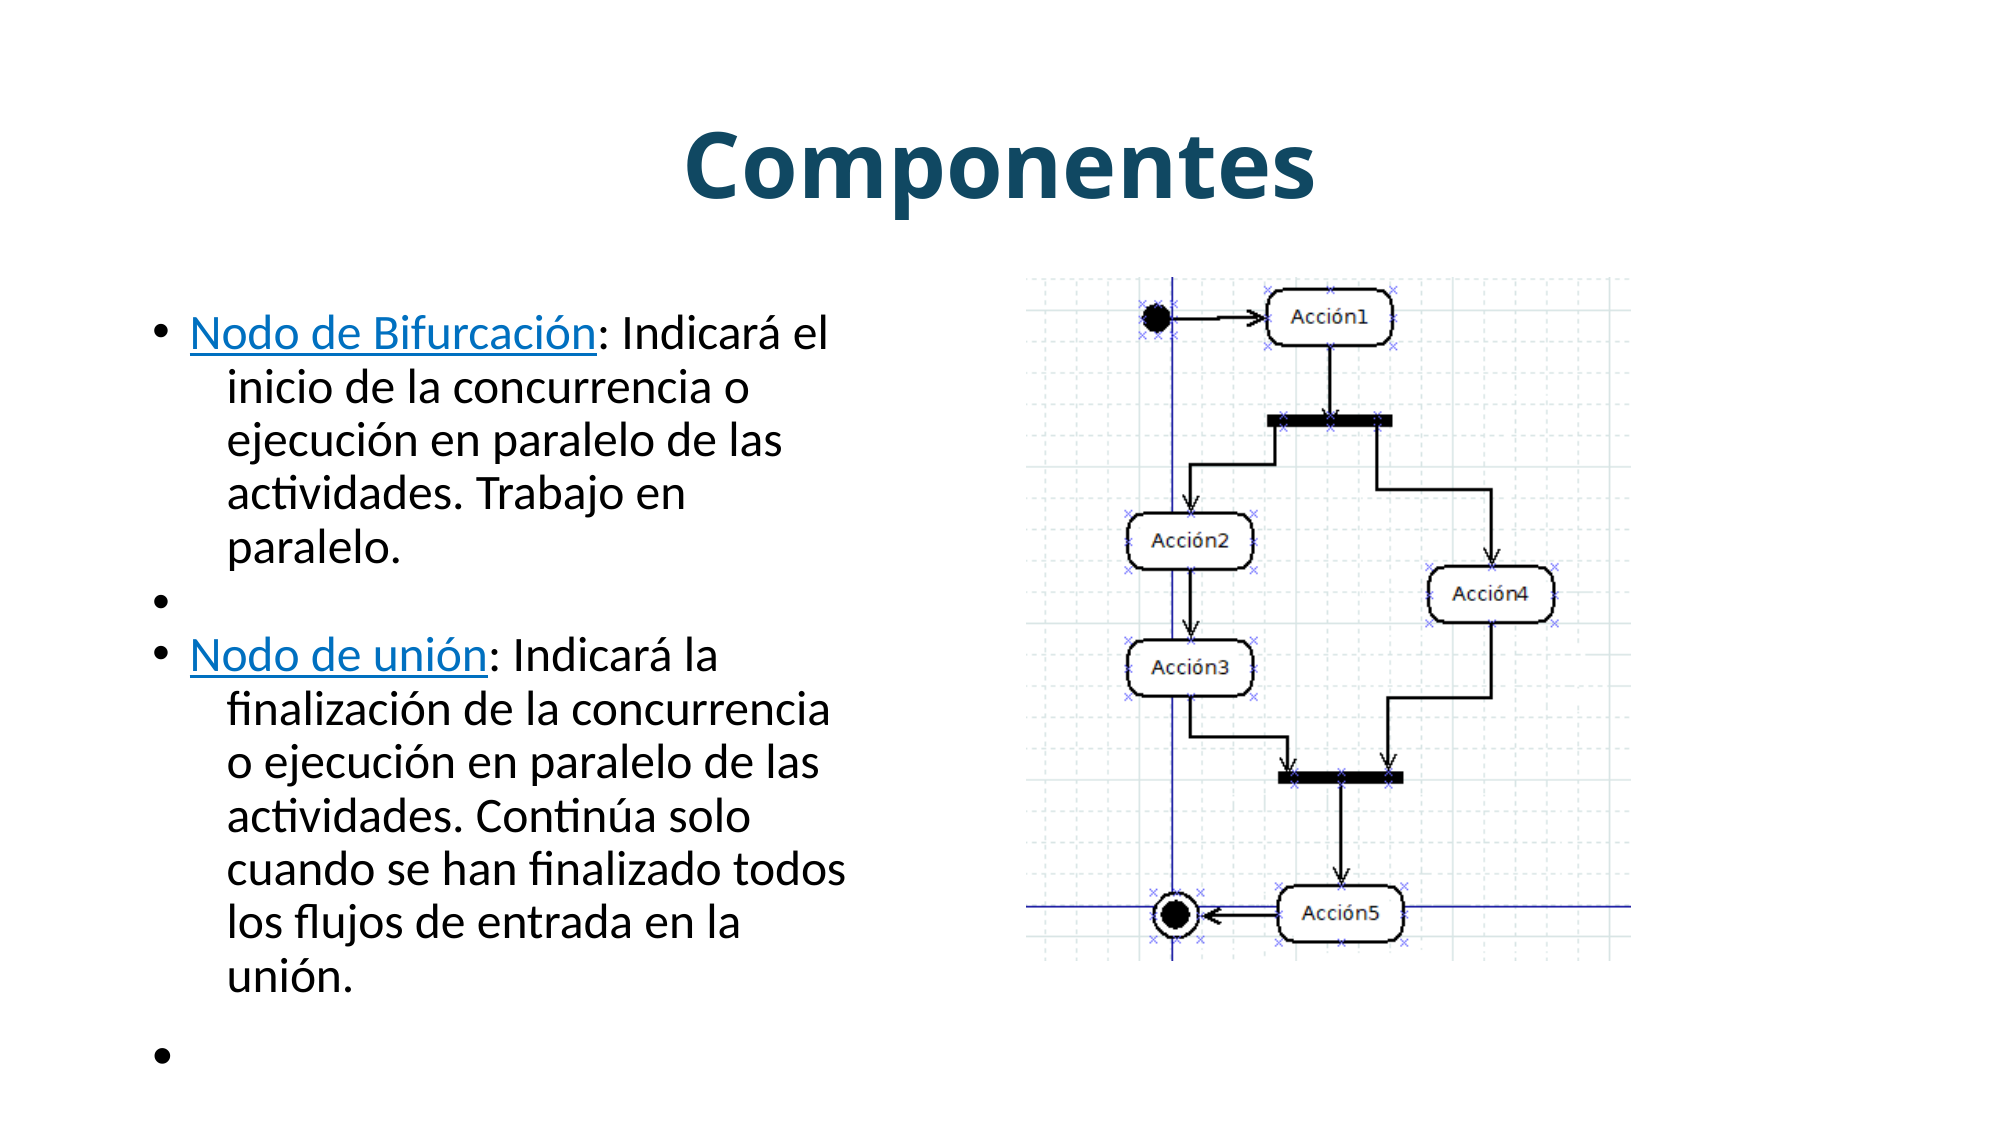

# Componentes
Nodo de Bifurcación: Indicará el inicio de la concurrencia o ejecución en paralelo de las actividades. Trabajo en paralelo.
Nodo de unión: Indicará la finalización de la concurrencia o ejecución en paralelo de las actividades. Continúa solo cuando se han finalizado todos los flujos de entrada en la unión.